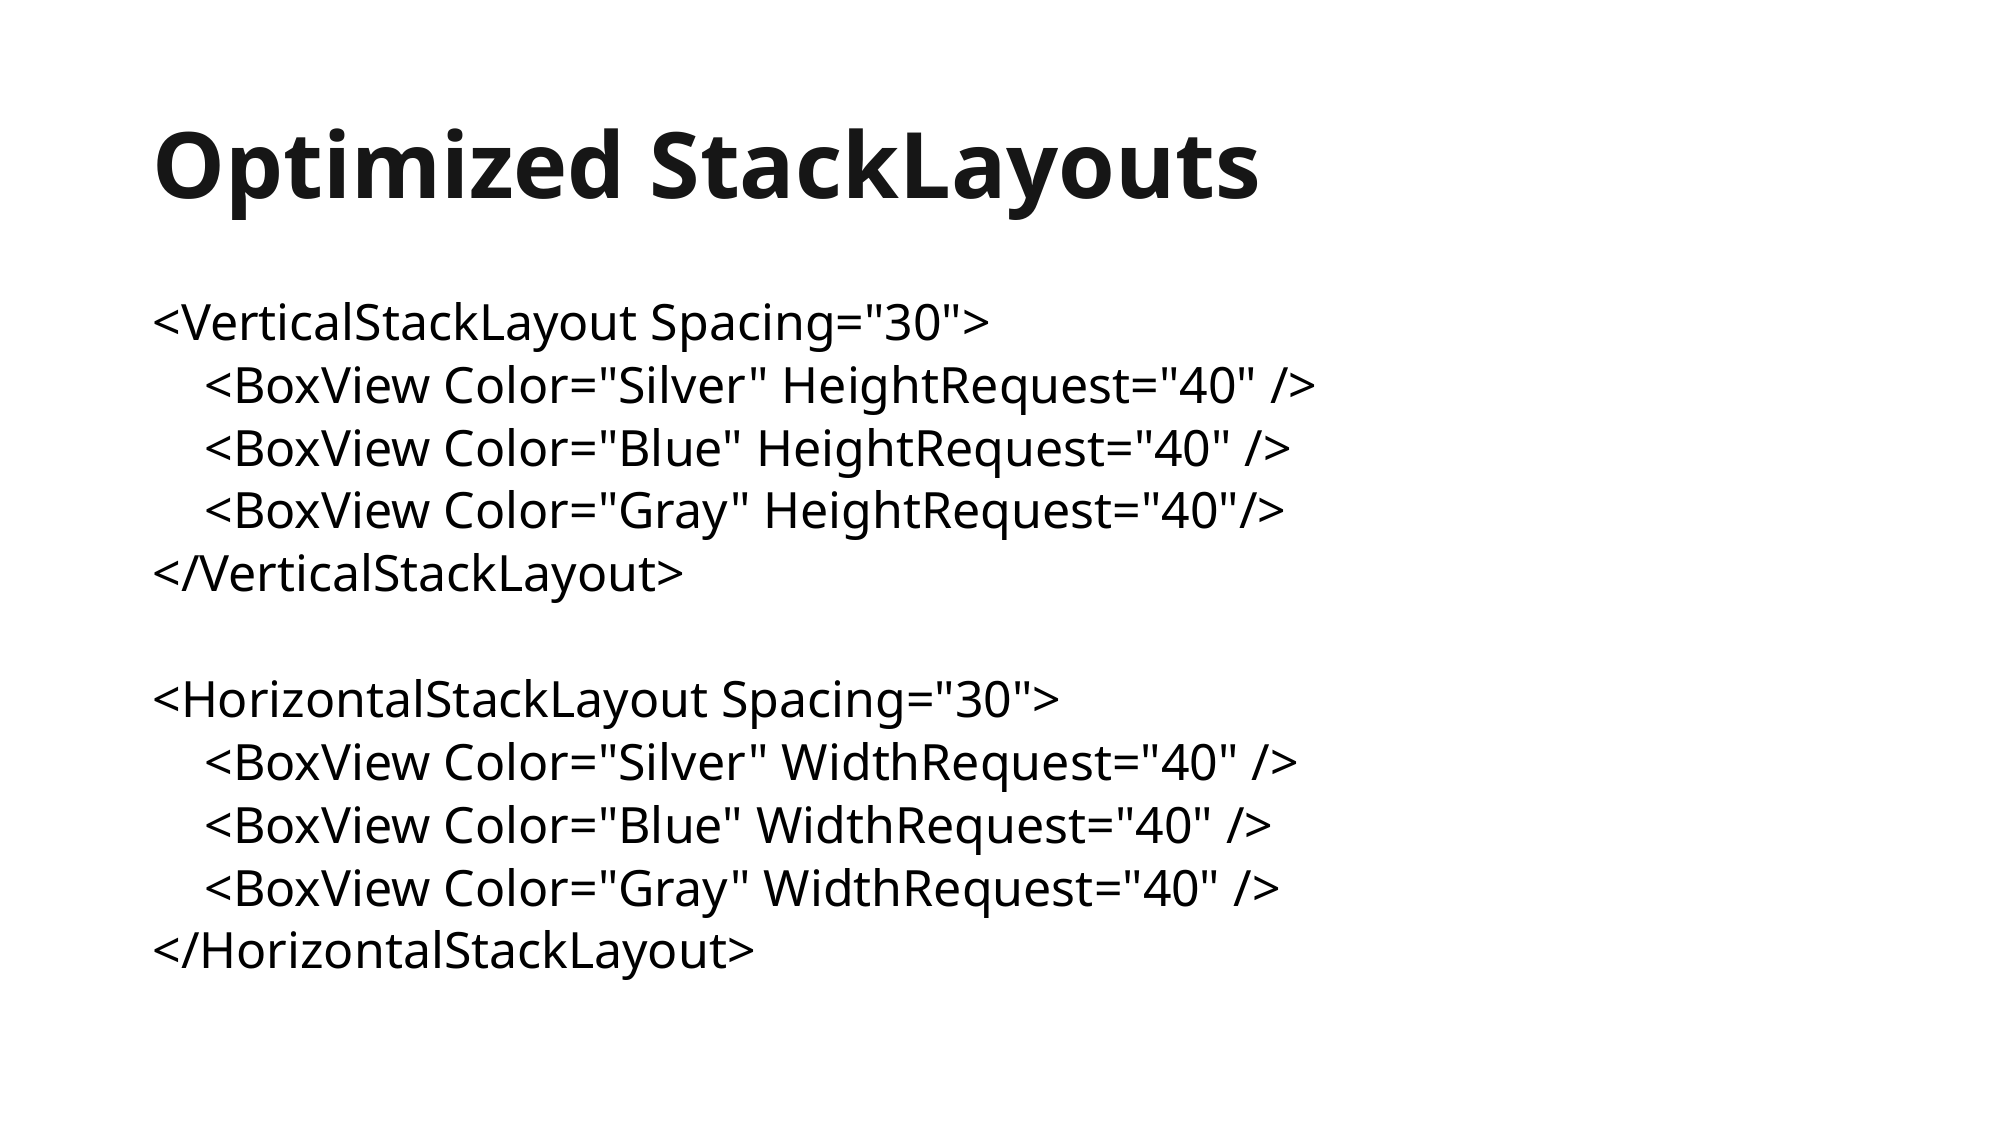

# Optimized StackLayouts
<VerticalStackLayout Spacing="30">
 <BoxView Color="Silver" HeightRequest="40" />
 <BoxView Color="Blue" HeightRequest="40" />
 <BoxView Color="Gray" HeightRequest="40"/>
</VerticalStackLayout>
<HorizontalStackLayout Spacing="30">
 <BoxView Color="Silver" WidthRequest="40" />
 <BoxView Color="Blue" WidthRequest="40" />
 <BoxView Color="Gray" WidthRequest="40" />
</HorizontalStackLayout>